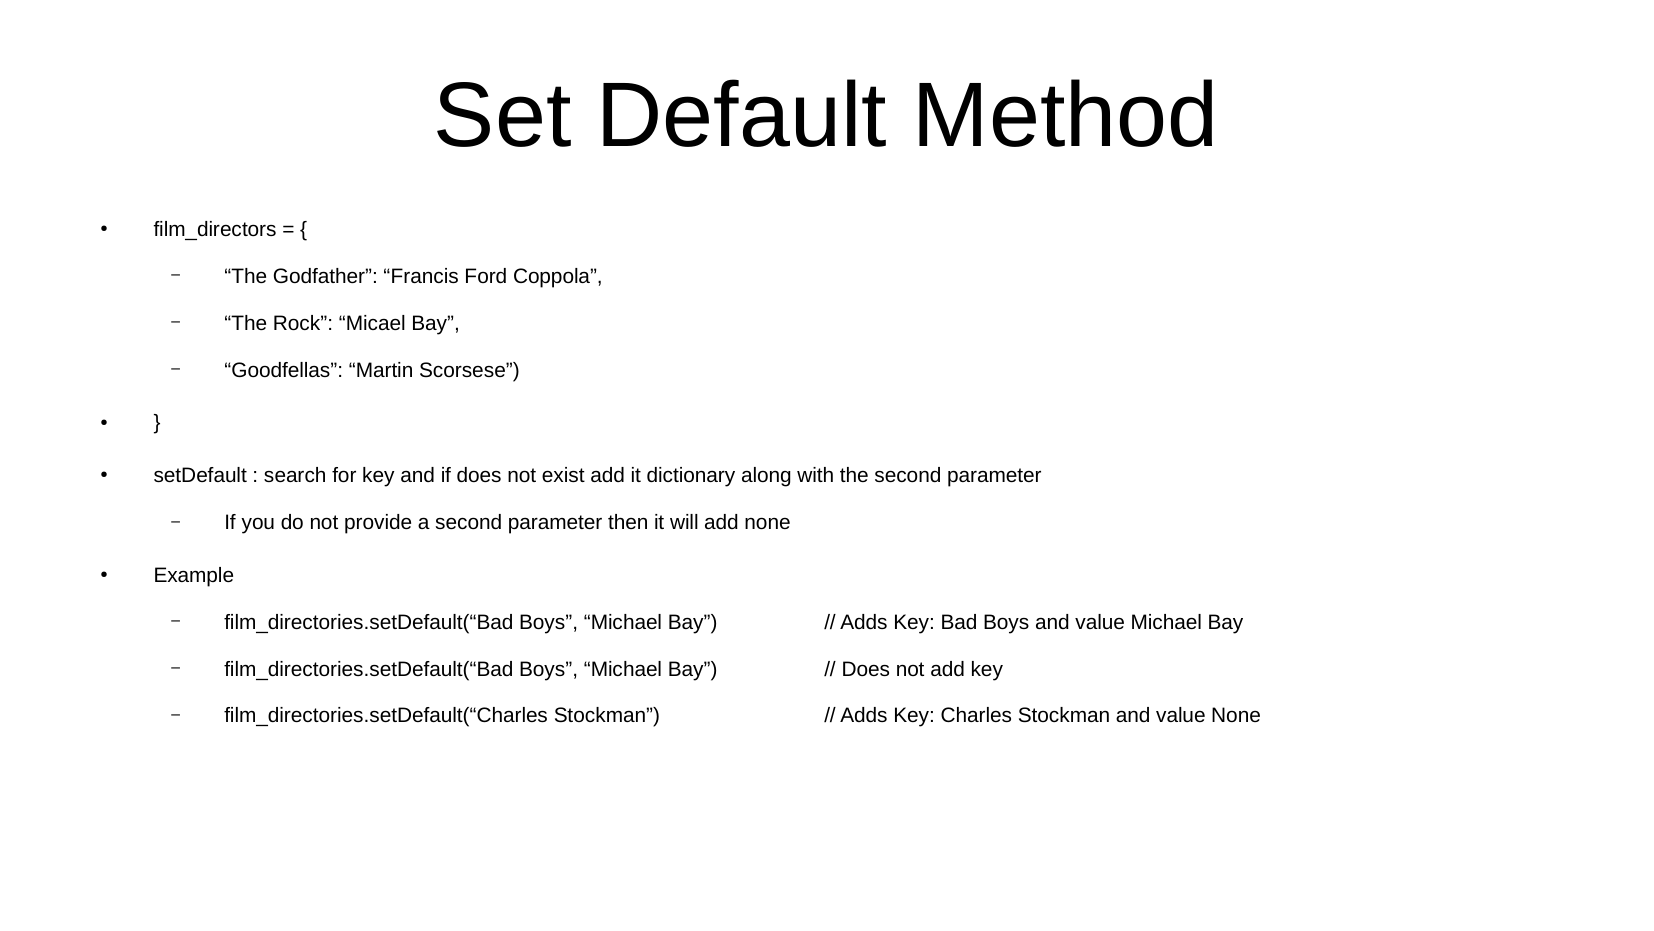

# Set Default Method
film_directors = {
“The Godfather”: “Francis Ford Coppola”,
“The Rock”: “Micael Bay”,
“Goodfellas”: “Martin Scorsese”)
}
setDefault : search for key and if does not exist add it dictionary along with the second parameter
If you do not provide a second parameter then it will add none
Example
film_directories.setDefault(“Bad Boys”, “Michael Bay”)		// Adds Key: Bad Boys and value Michael Bay
film_directories.setDefault(“Bad Boys”, “Michael Bay”)		// Does not add key
film_directories.setDefault(“Charles Stockman”)			// Adds Key: Charles Stockman and value None